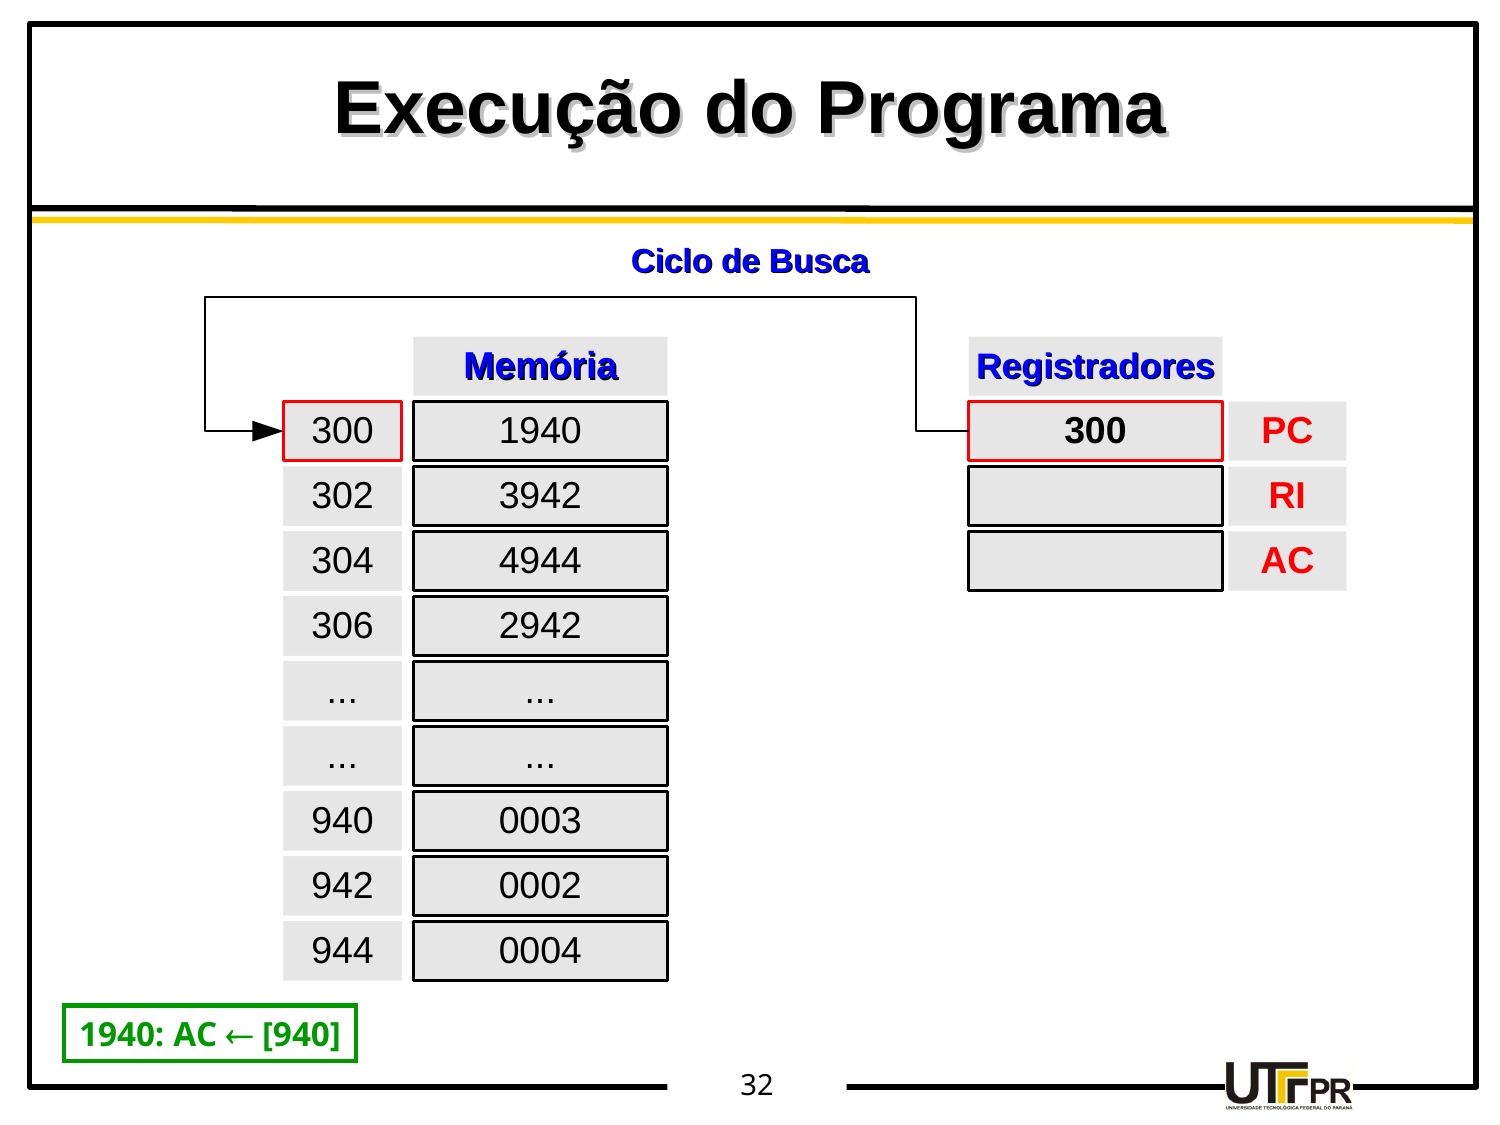

# Execução do Programa
Ciclo de Busca
Memória
Registradores
300
1940
300
PC
301
302
3942
RI
302
304
4944
AC
303
306
2942
...
...
...
...
...
...
940
940
0003
941
942
0002
942
944
0004
1940: AC  [940]